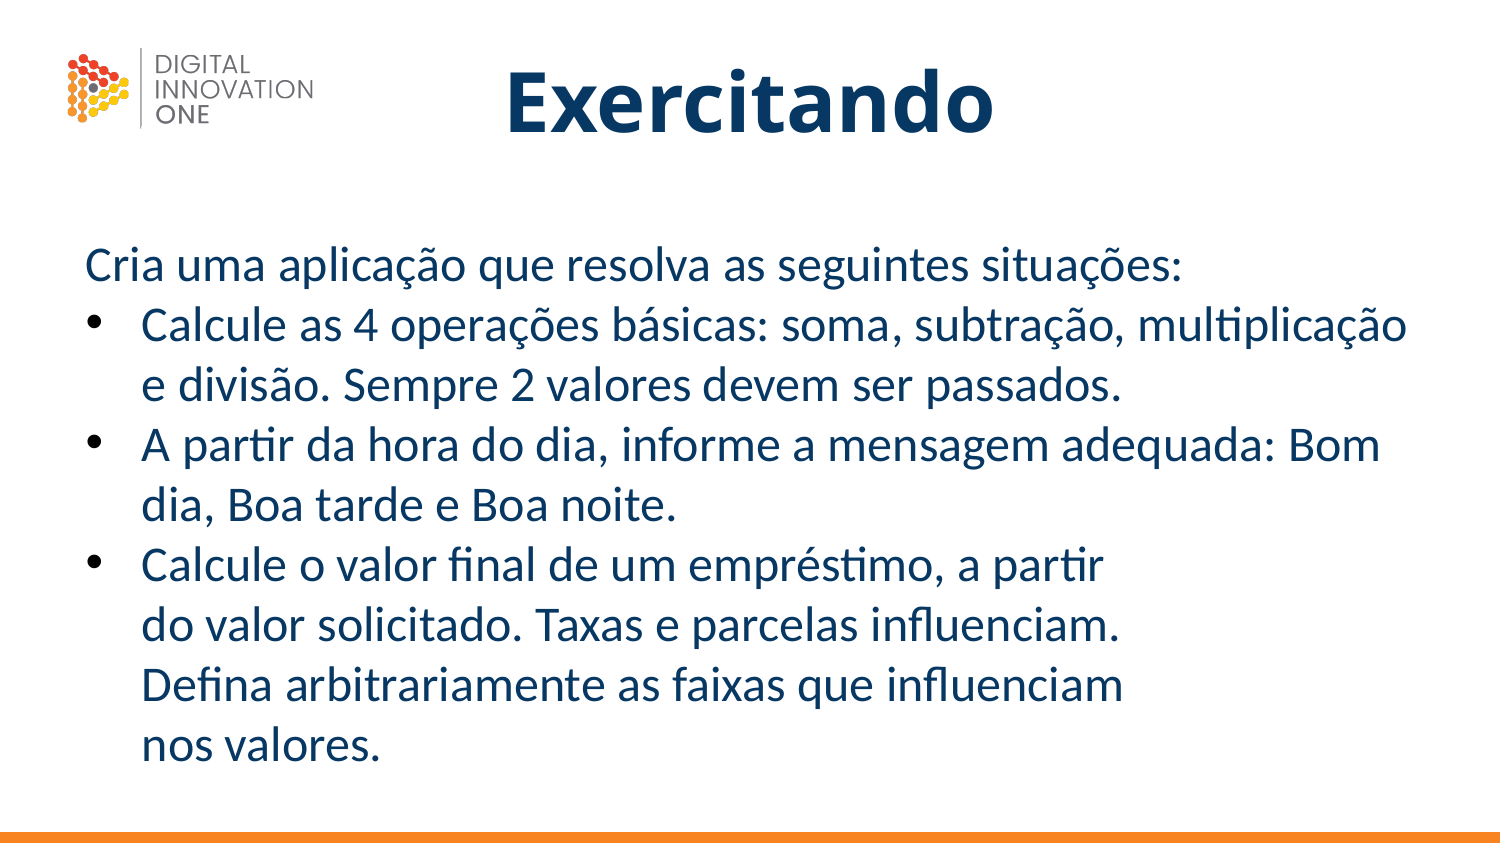

# Exercitando
Cria uma aplicação que resolva as seguintes situações:
Calcule as 4 operações básicas: soma, subtração, multiplicação e divisão. Sempre 2 valores devem ser passados.
A partir da hora do dia, informe a mensagem adequada: Bom dia, Boa tarde e Boa noite.
Calcule o valor final de um empréstimo, a partir
     do valor solicitado. Taxas e parcelas influenciam.
     Defina arbitrariamente as faixas que influenciam
     nos valores.